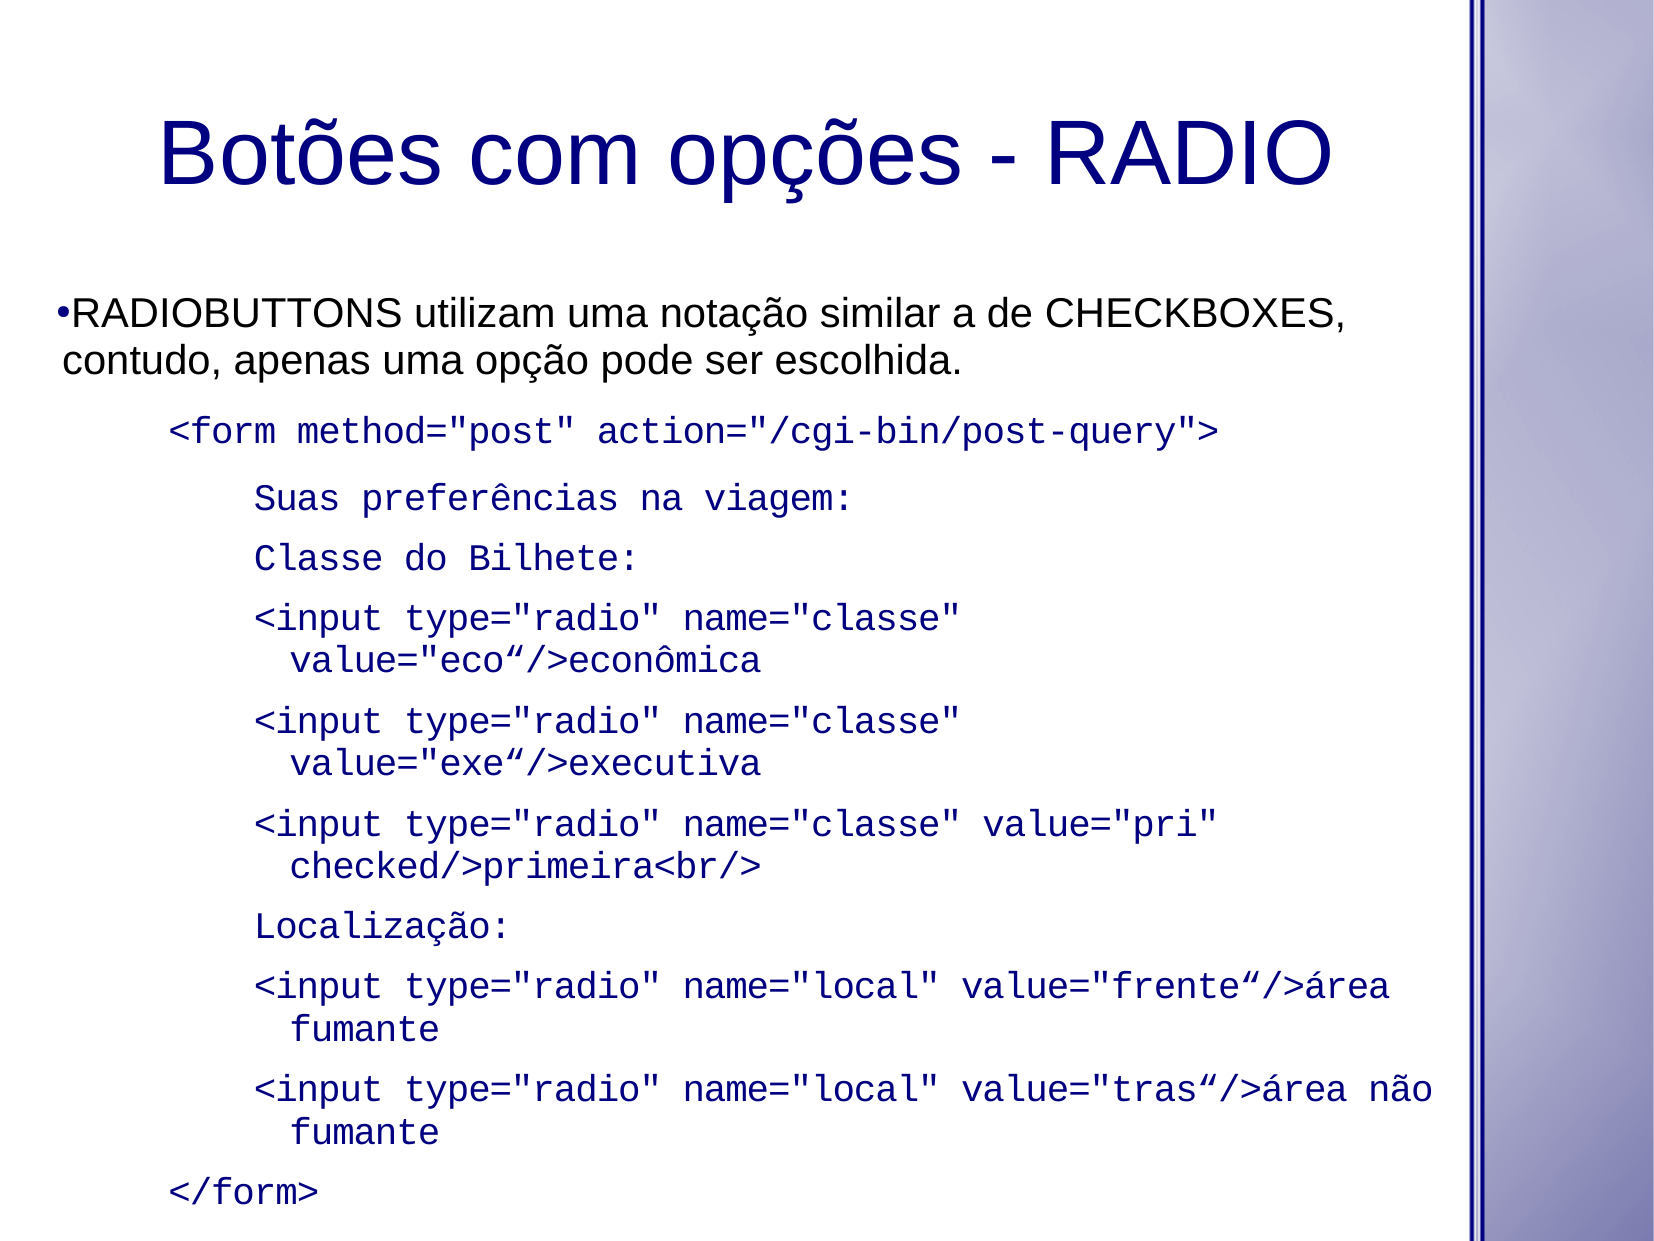

# Botões com opções - RADIO
RADIOBUTTONS utilizam uma notação similar a de CHECKBOXES, contudo, apenas uma opção pode ser escolhida.
<form method="post" action="/cgi-bin/post-query">
Suas preferências na viagem:
Classe do Bilhete:
<input type="radio" name="classe" value="eco“/>econômica
<input type="radio" name="classe" value="exe“/>executiva
<input type="radio" name="classe" value="pri" checked/>primeira<br/>
Localização:
<input type="radio" name="local" value="frente“/>área fumante
<input type="radio" name="local" value="tras“/>área não fumante
</form>